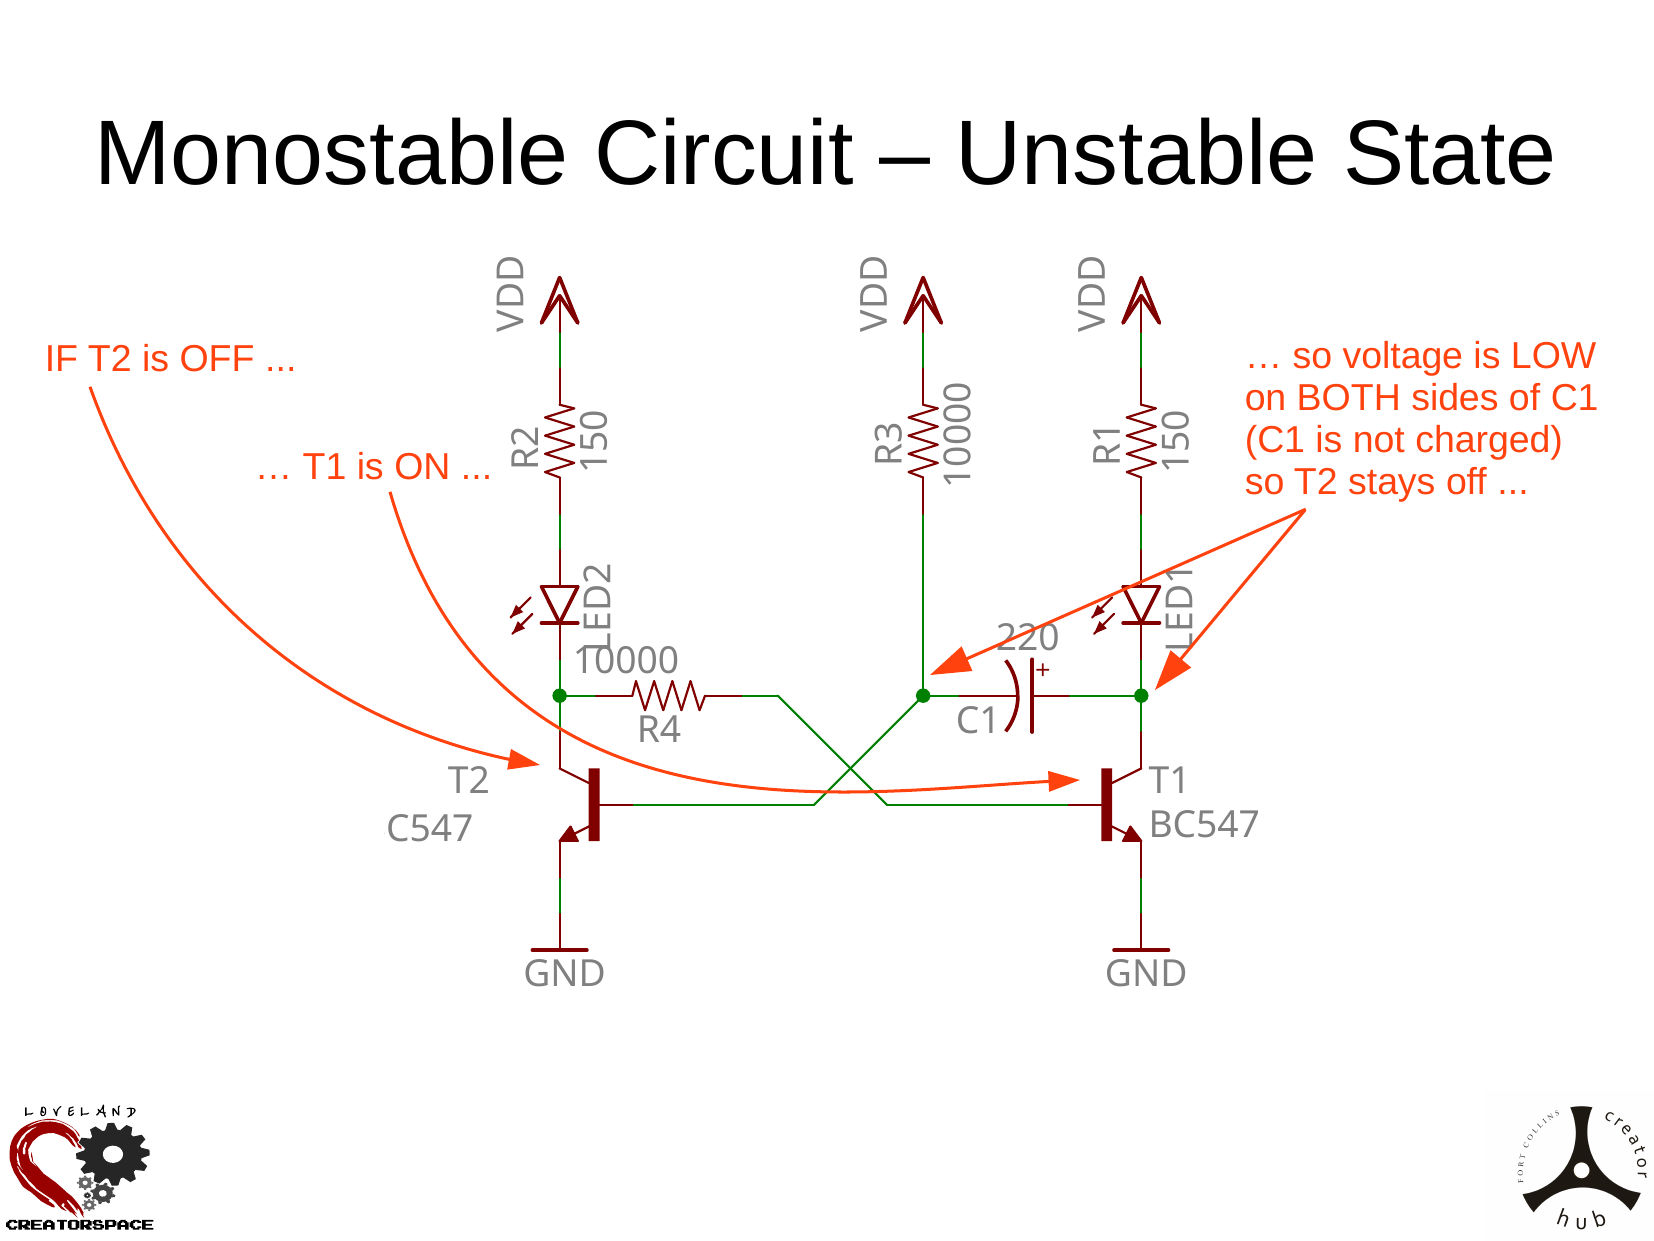

# Monostable Circuit – Unstable State
… so voltage is LOW
on BOTH sides of C1
(C1 is not charged)
so T2 stays off ...
IF T2 is OFF ...
… T1 is ON ...